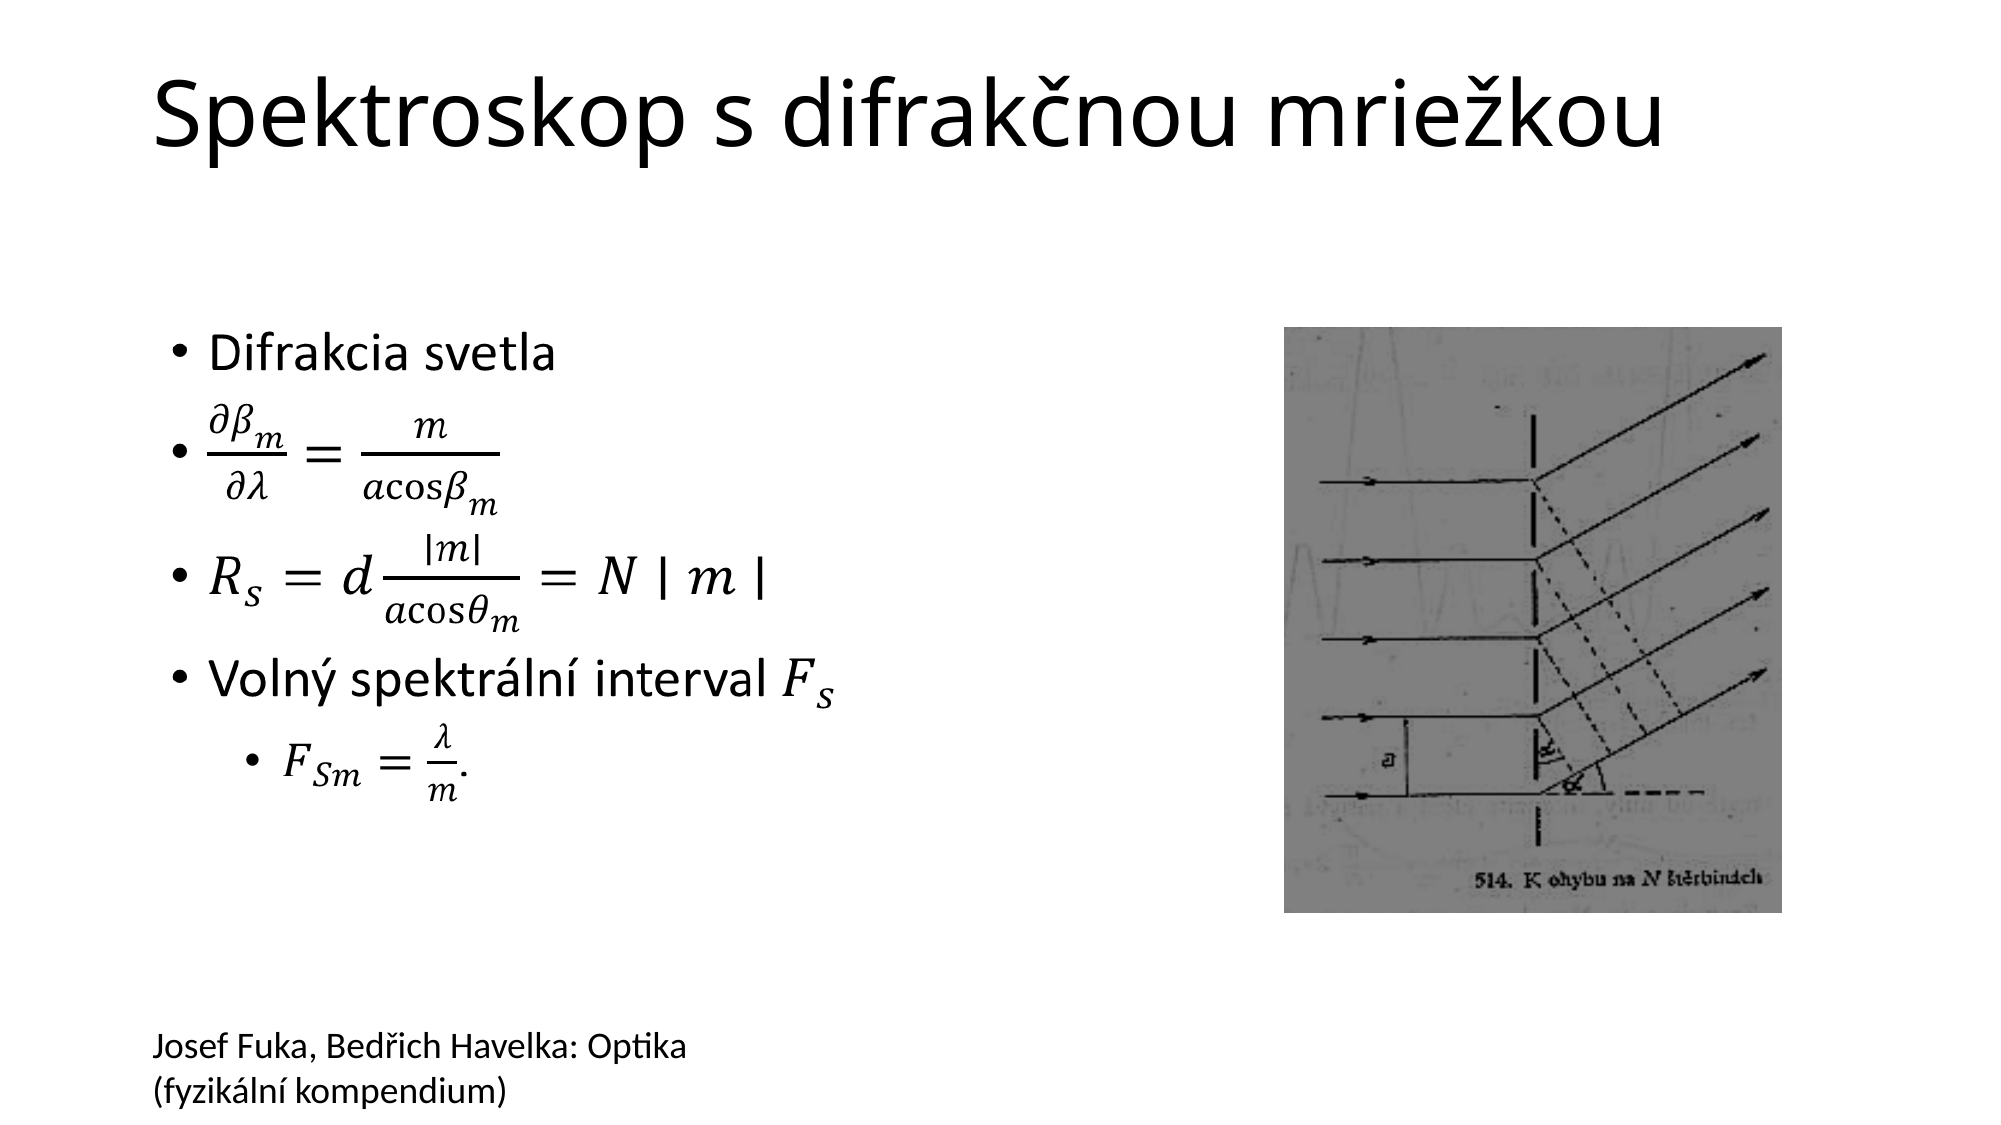

# Spektroskop s difrakčnou mriežkou
Josef Fuka, Bedřich Havelka: Optika (fyzikální kompendium)